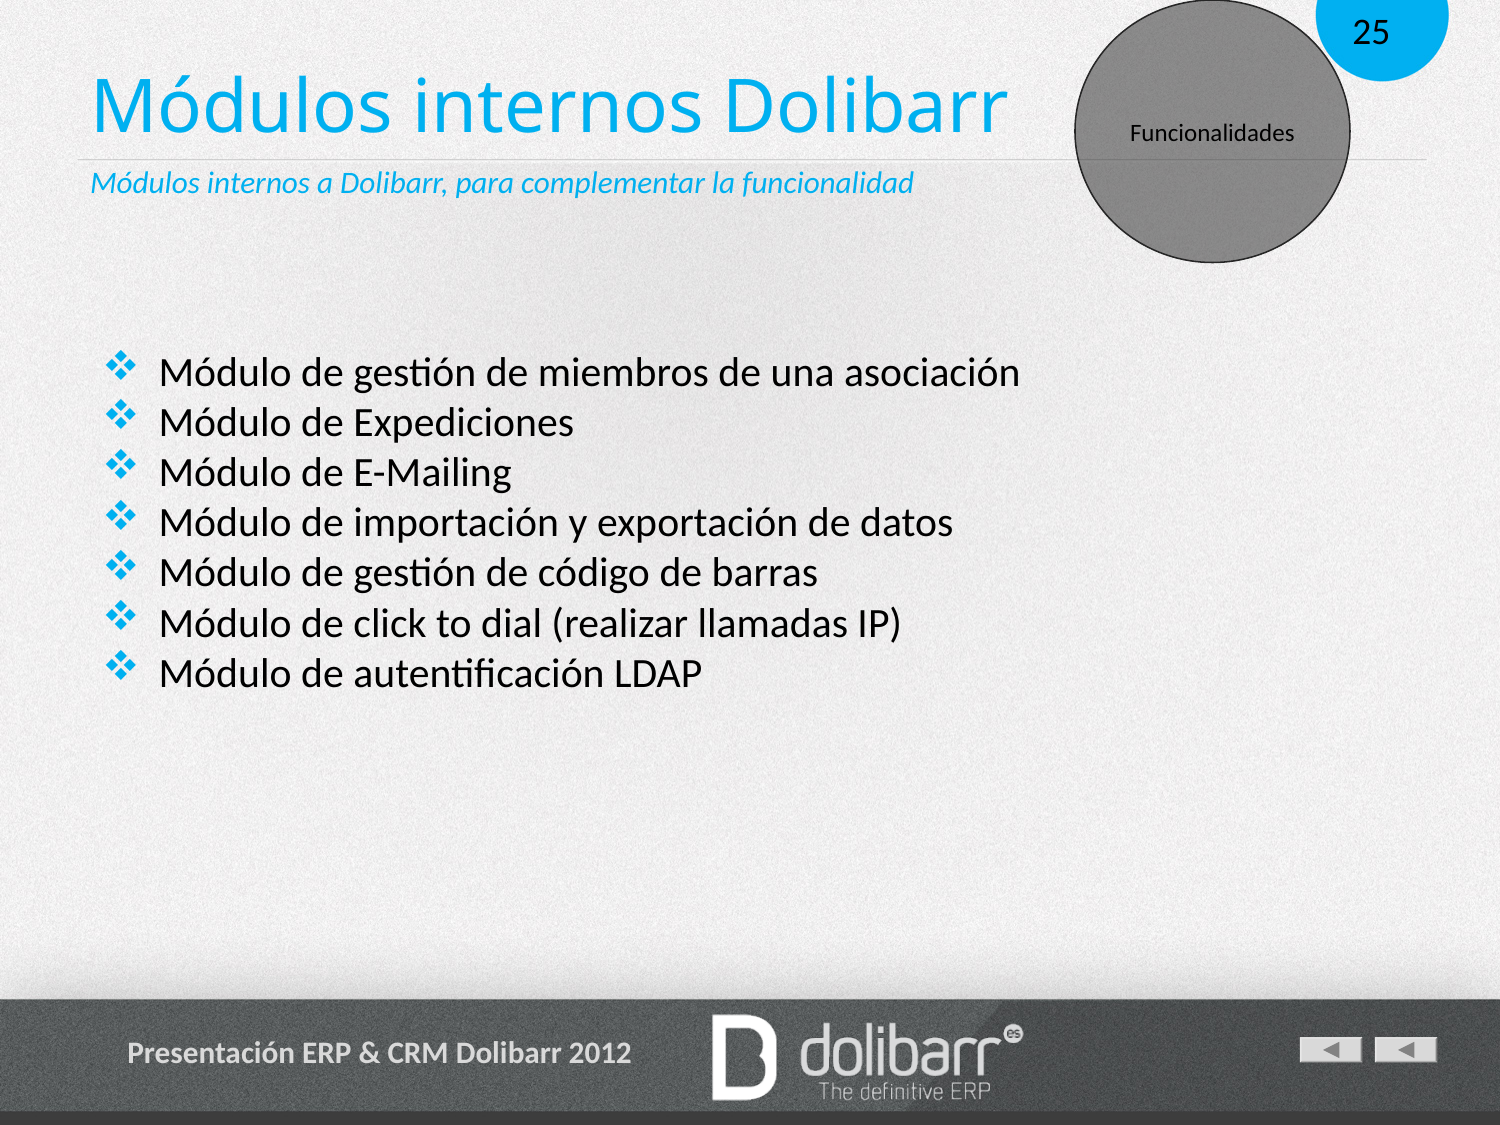

Funcionalidades
# Módulos internos Dolibarr
Módulos internos a Dolibarr, para complementar la funcionalidad
Módulo de gestión de miembros de una asociación
Módulo de Expediciones
Módulo de E-Mailing
Módulo de importación y exportación de datos
Módulo de gestión de código de barras
Módulo de click to dial (realizar llamadas IP)
Módulo de autentificación LDAP
Presentación ERP & CRM Dolibarr 2012